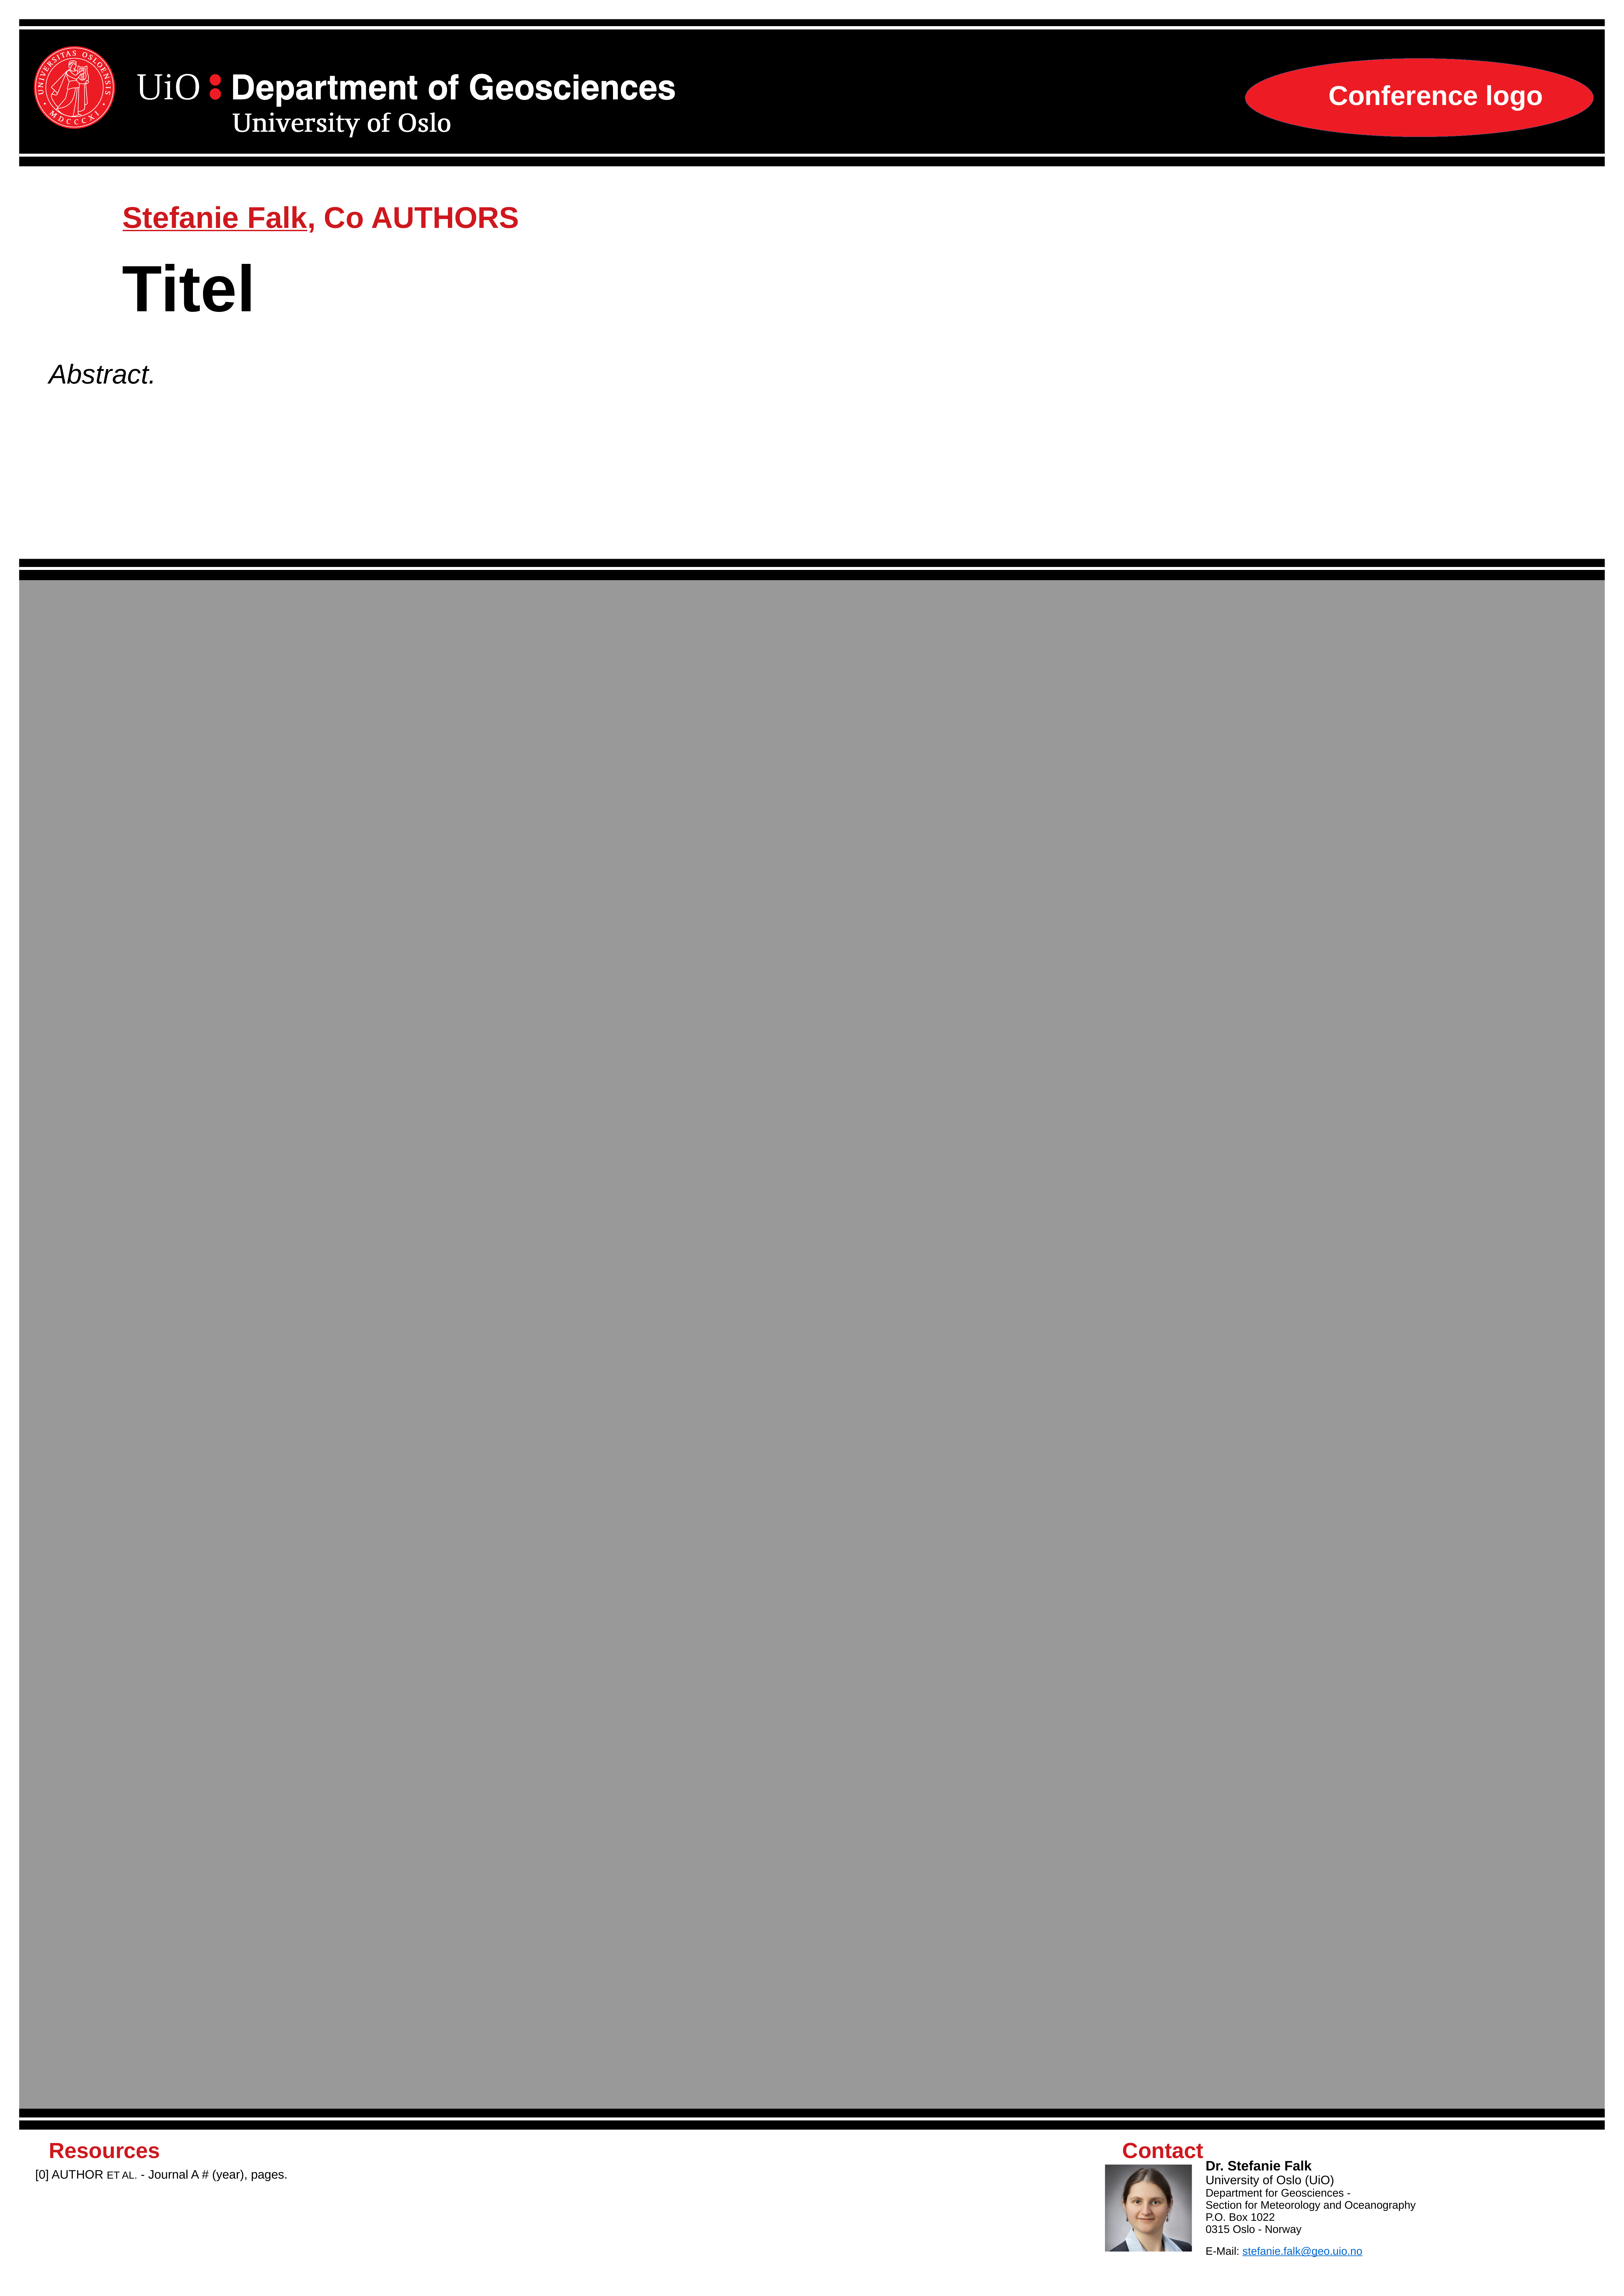

# Stefanie Falk, Co AUTHORS
Titel
Abstract.
Resources
[0] AUTHOR ET AL. - Journal A # (year), pages.